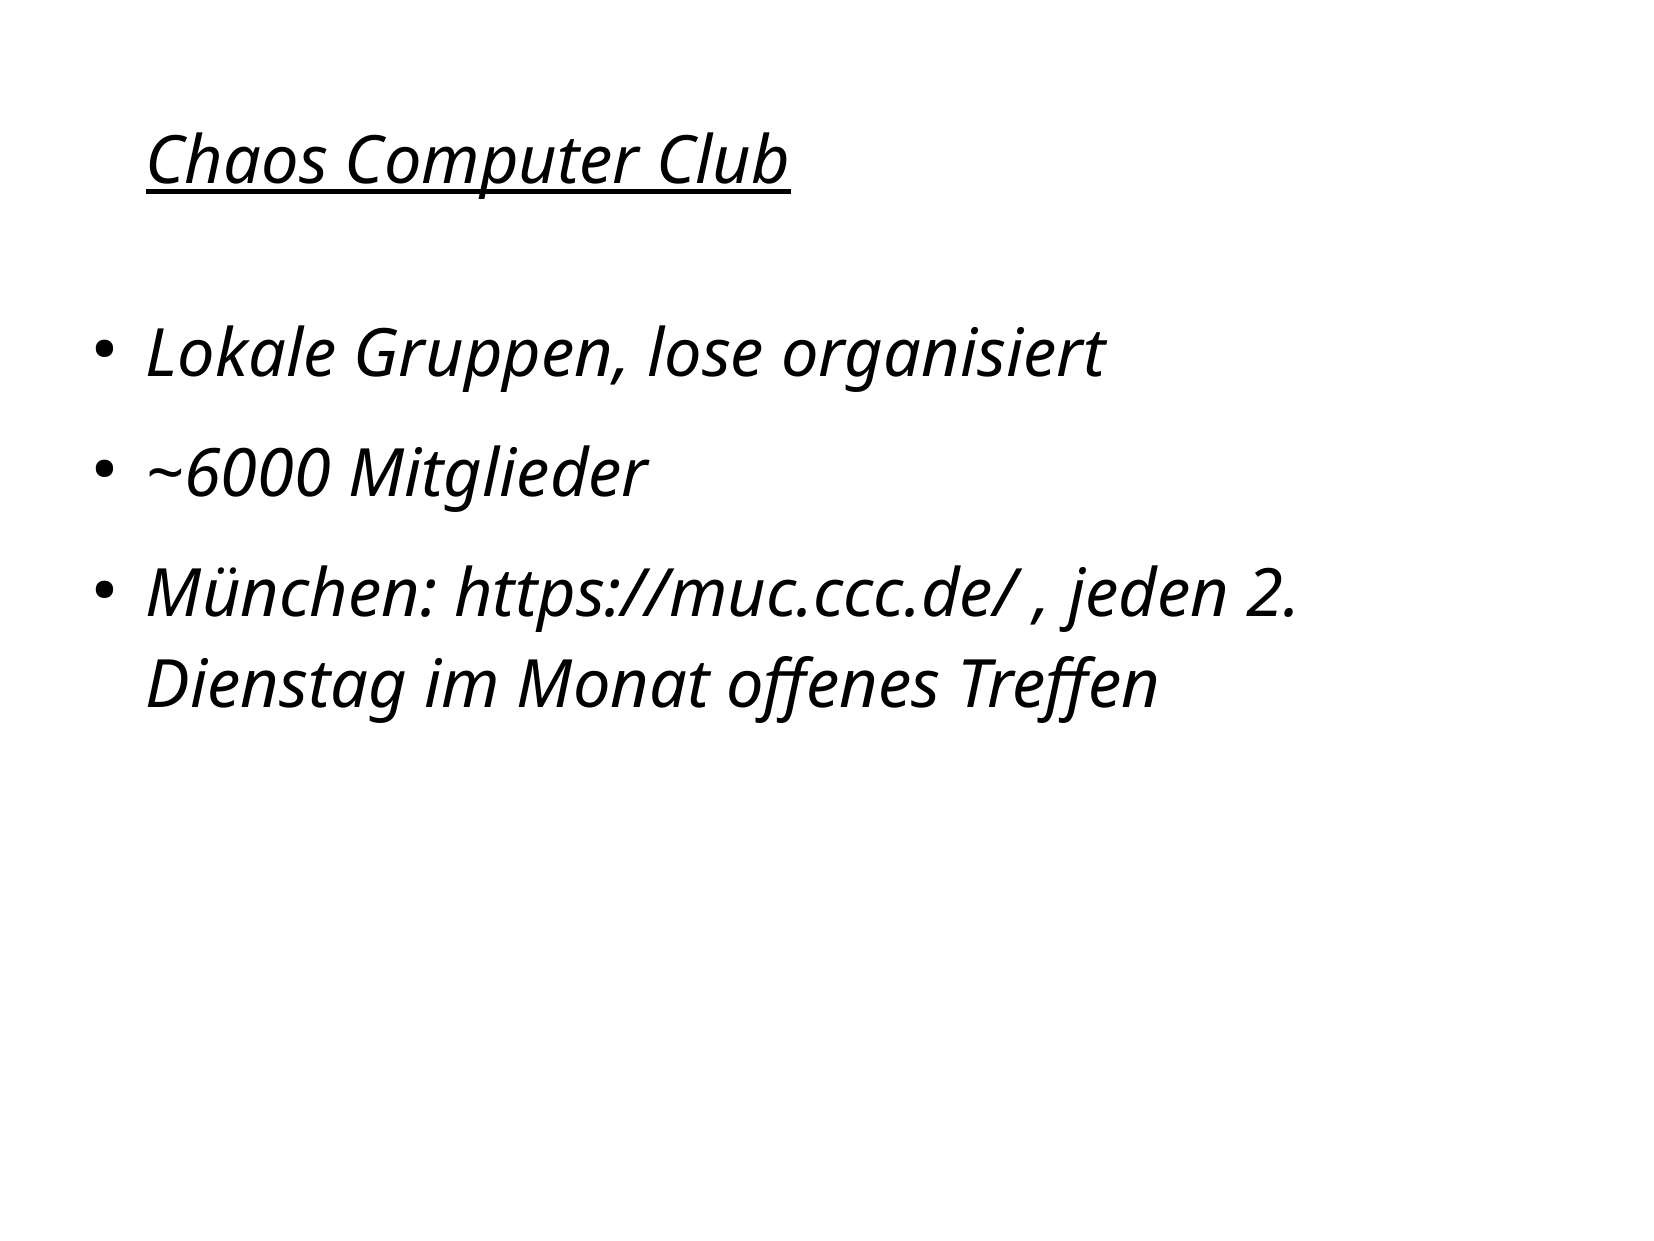

# Chaos Computer Club
Lokale Gruppen, lose organisiert
~6000 Mitglieder
München: https://muc.ccc.de/ , jeden 2. Dienstag im Monat offenes Treffen